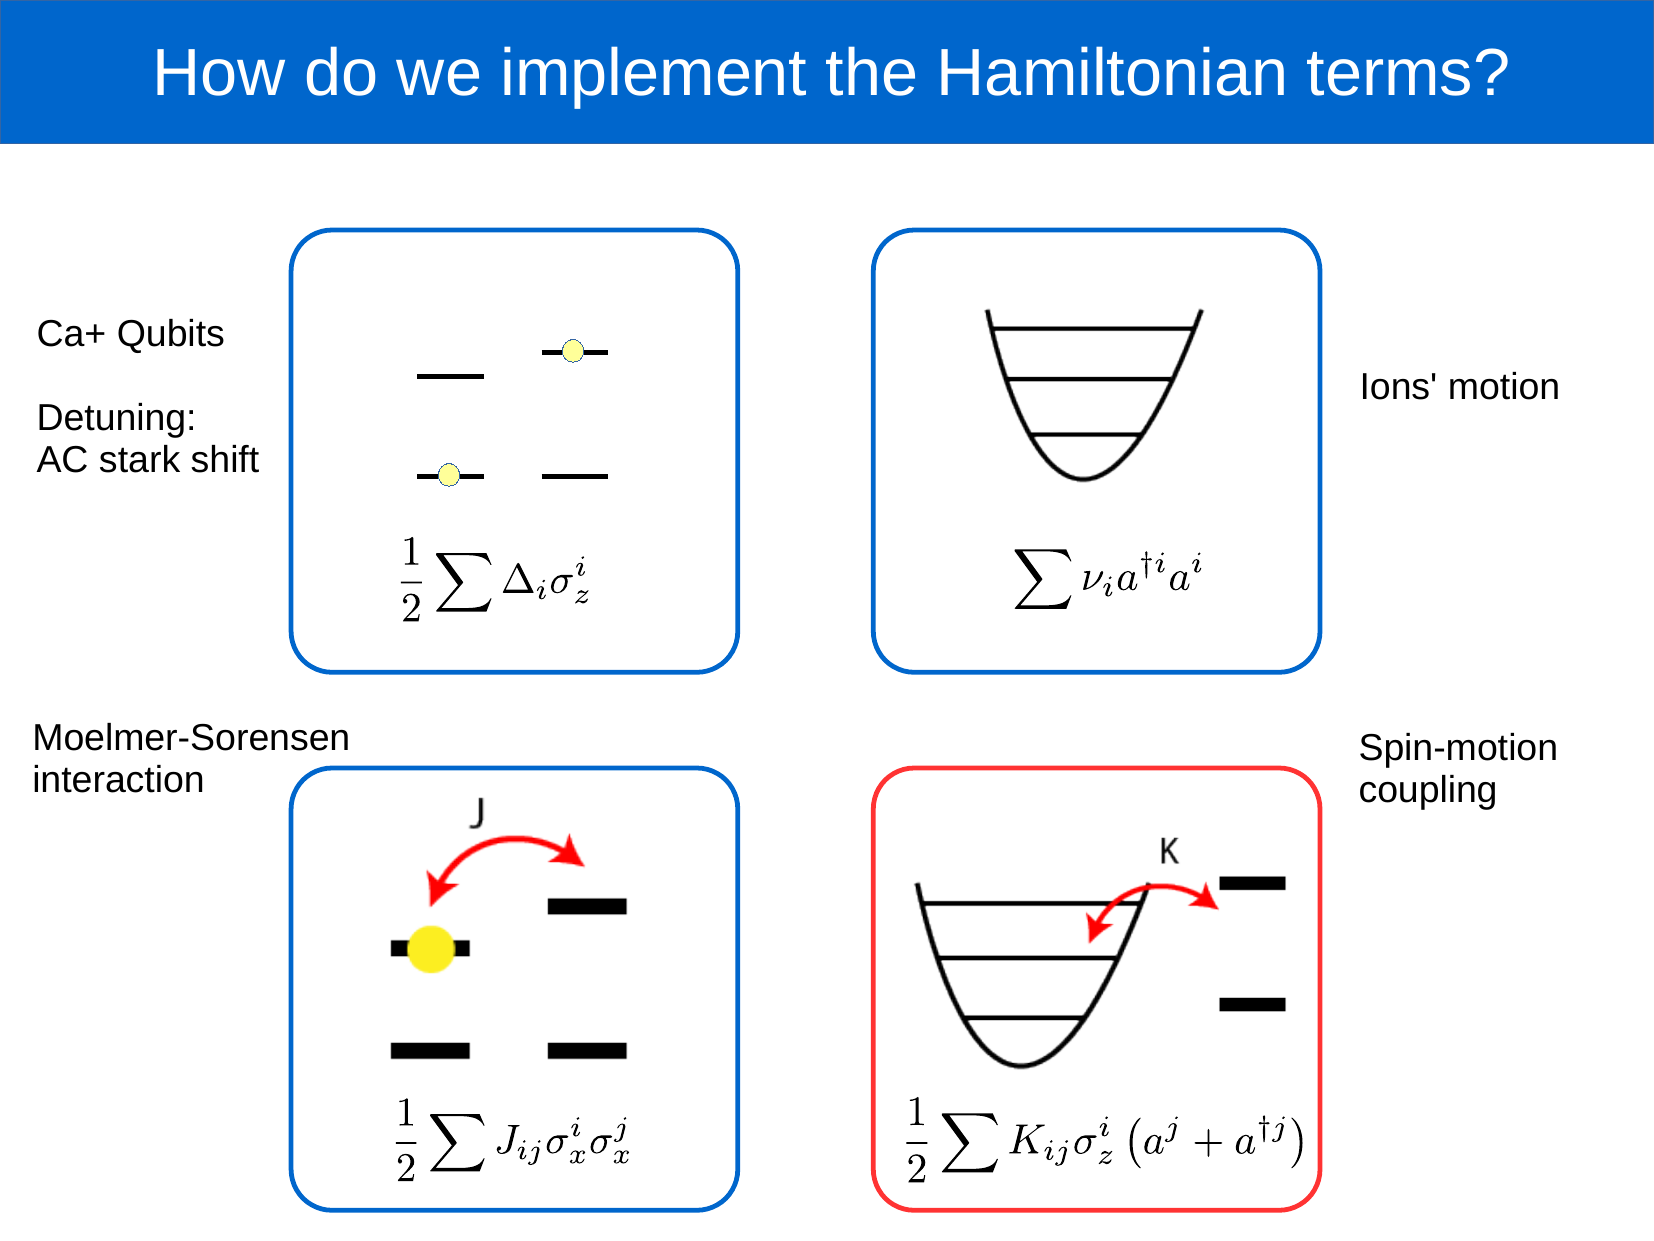

# How do we implement the Hamiltonian terms?
Ca+ Qubits
Detuning:
AC stark shift
Ions' motion
Moelmer-Sorensen
interaction
Spin-motion
coupling